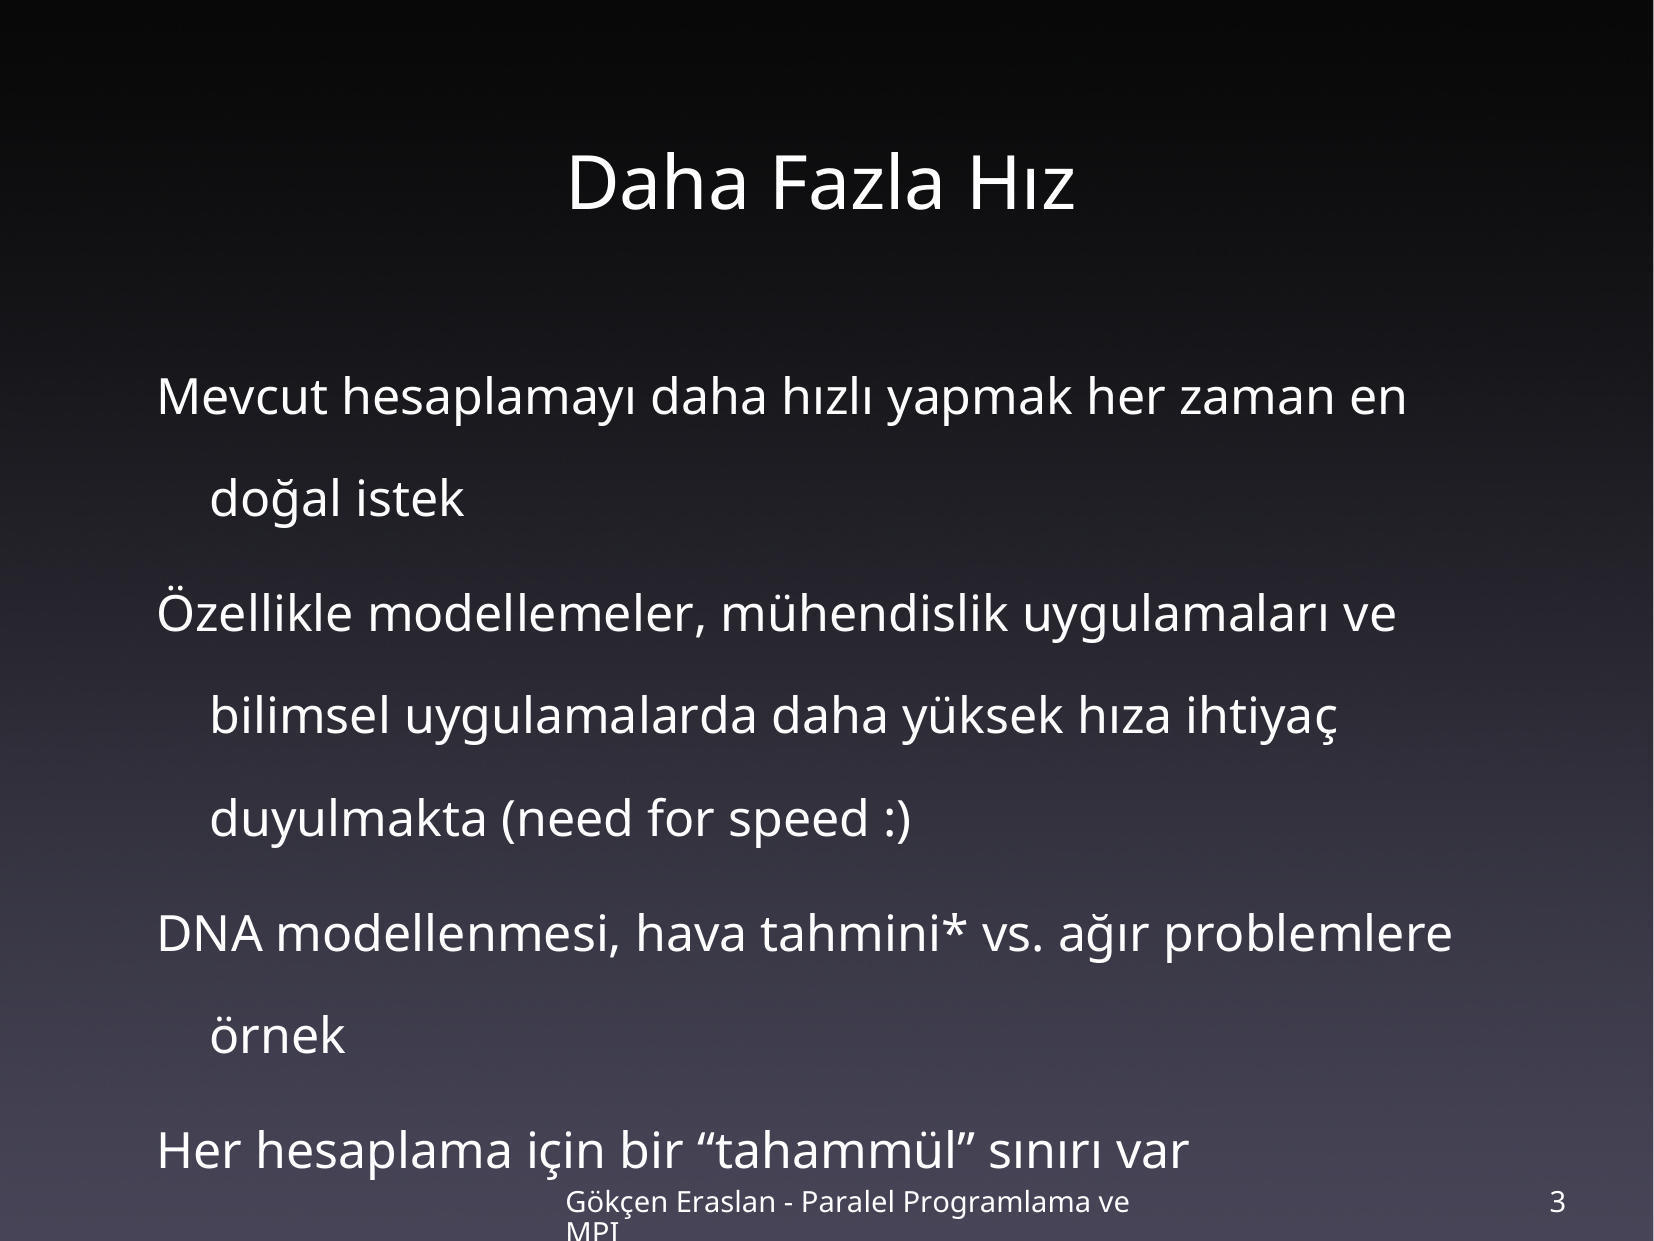

# Daha Fazla Hız
Mevcut hesaplamayı daha hızlı yapmak her zaman en doğal istek
Özellikle modellemeler, mühendislik uygulamaları ve bilimsel uygulamalarda daha yüksek hıza ihtiyaç duyulmakta (need for speed :)
DNA modellenmesi, hava tahmini* vs. ağır problemlere örnek
Her hesaplama için bir “tahammül” sınırı var
Gökçen Eraslan - Paralel Programlama ve MPI
3